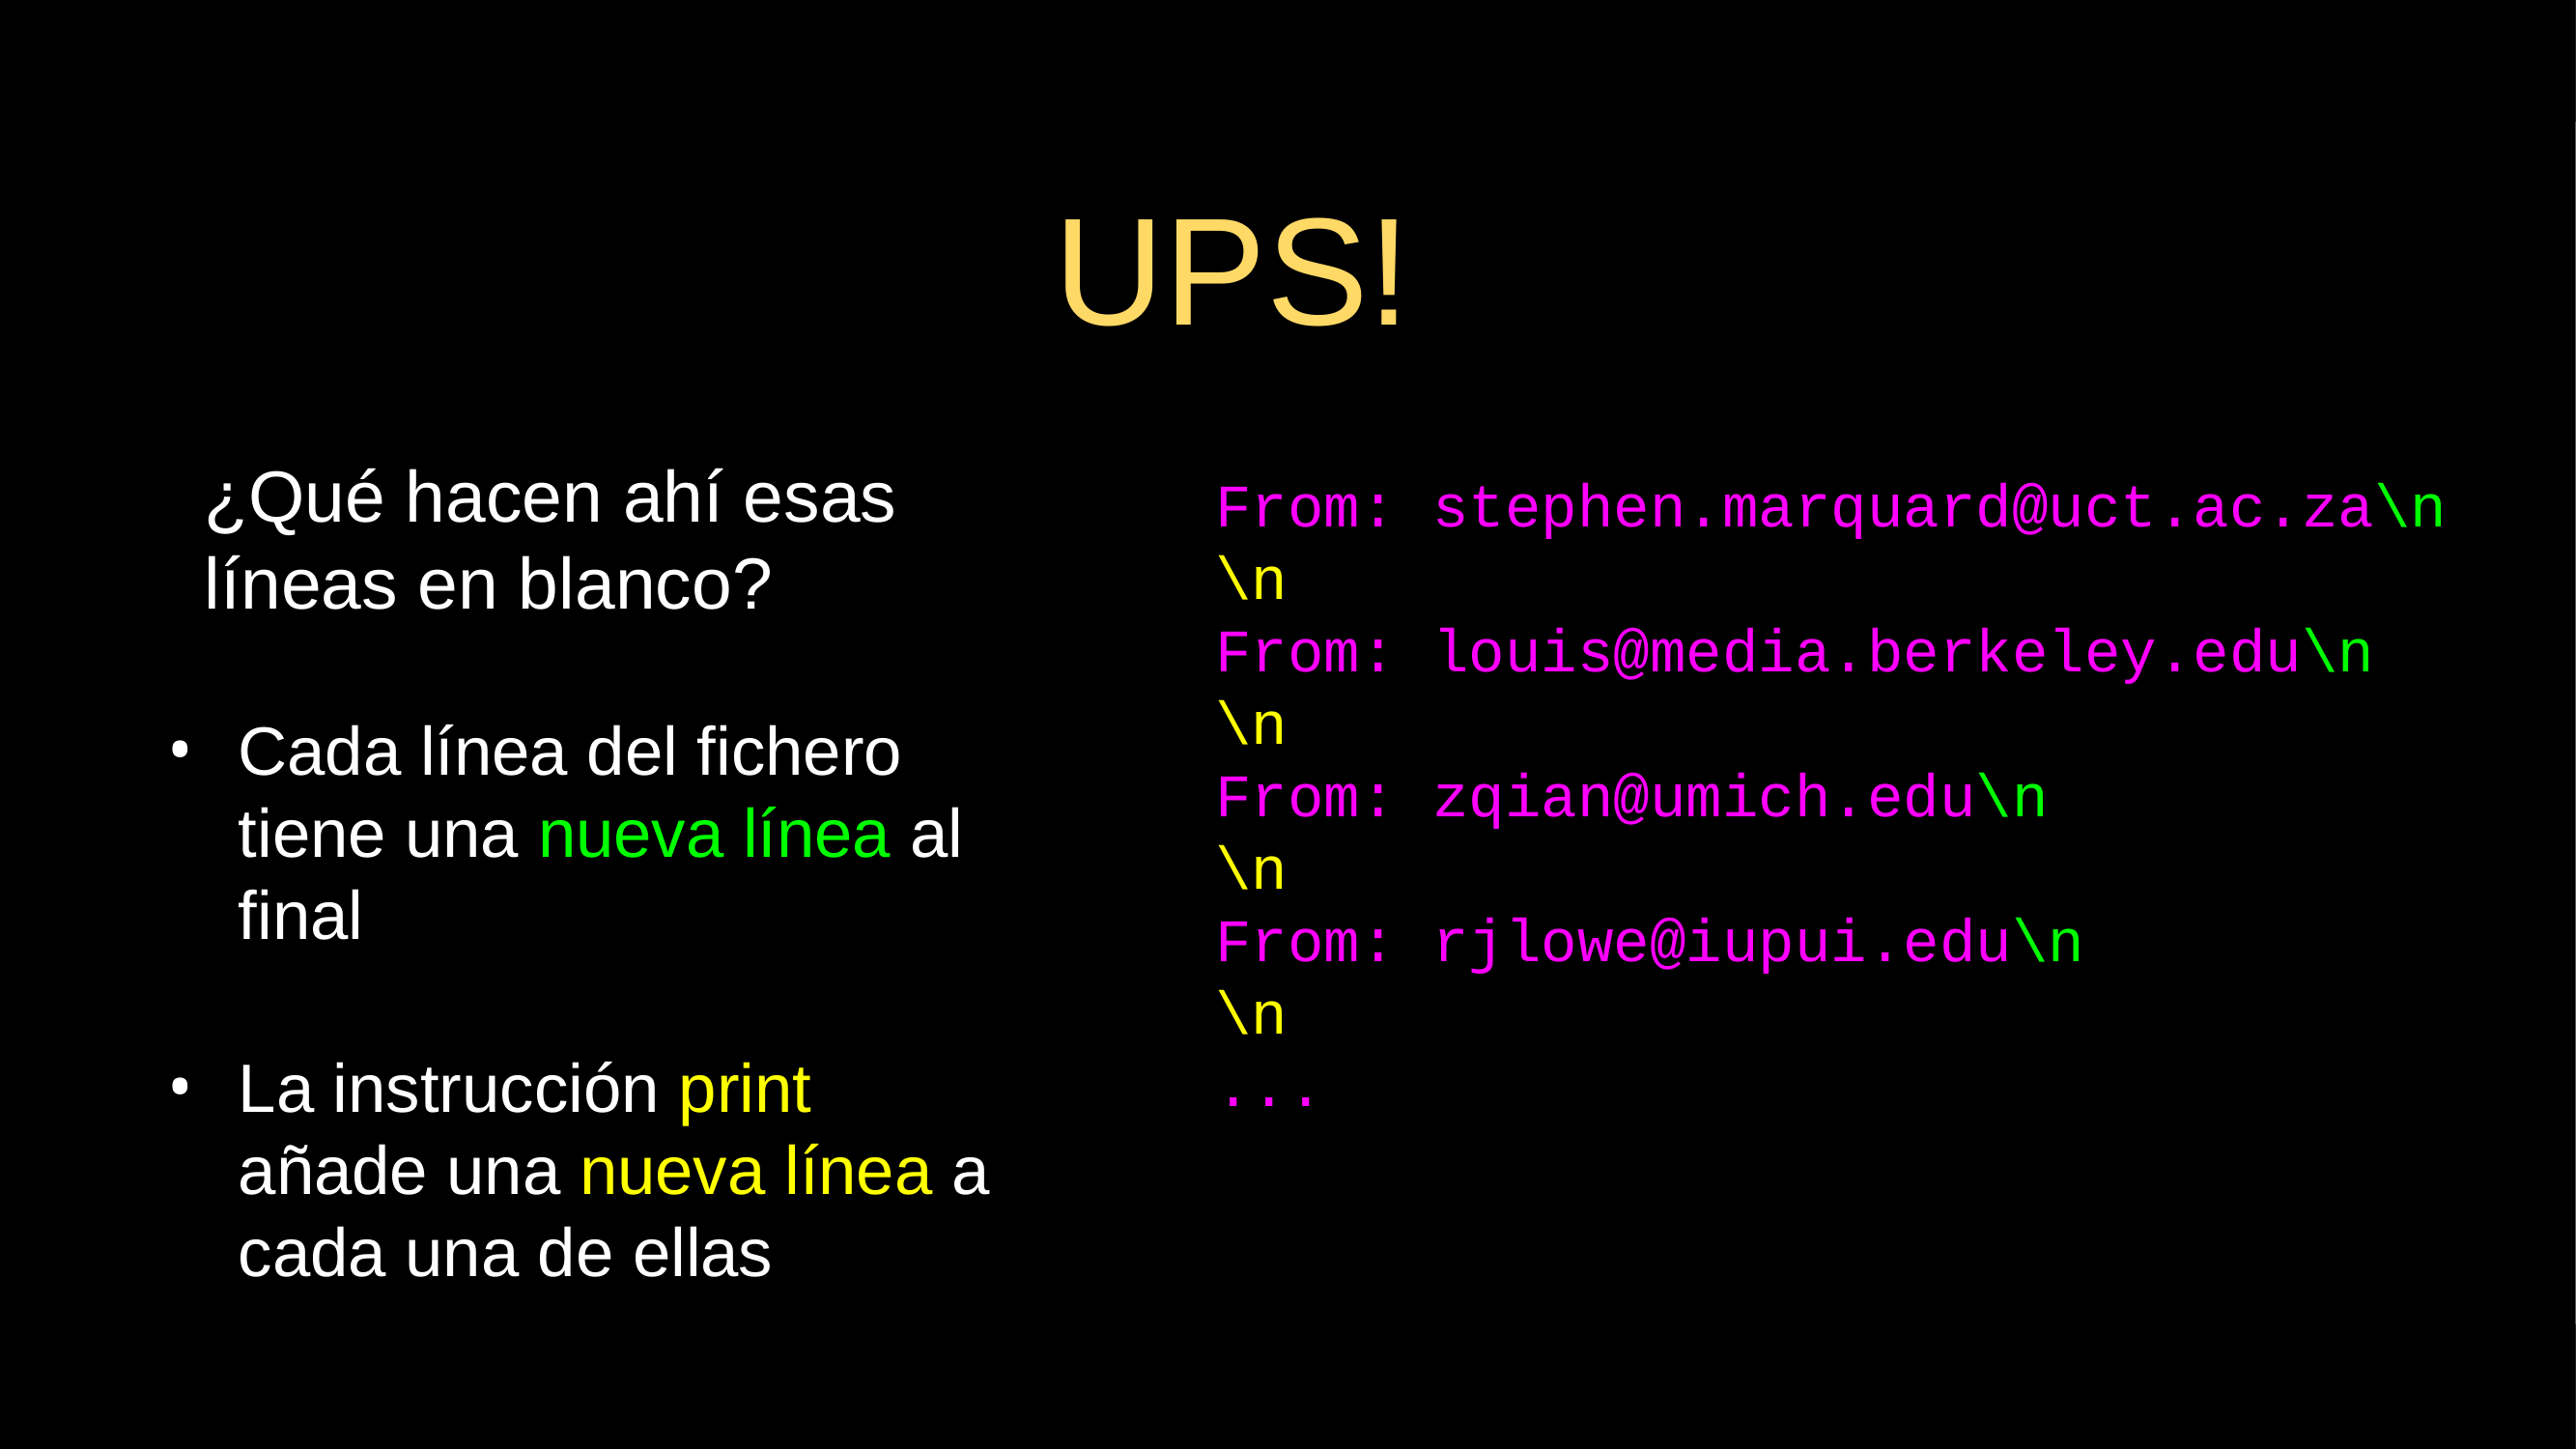

UPS!
¿Qué hacen ahí esas líneas en blanco?
From: stephen.marquard@uct.ac.za\n
\n
From: louis@media.berkeley.edu\n
\n
From: zqian@umich.edu\n
\n
From: rjlowe@iupui.edu\n
\n
...
# Cada línea del fichero tiene una nueva línea al final
La instrucción print añade una nueva línea a cada una de ellas